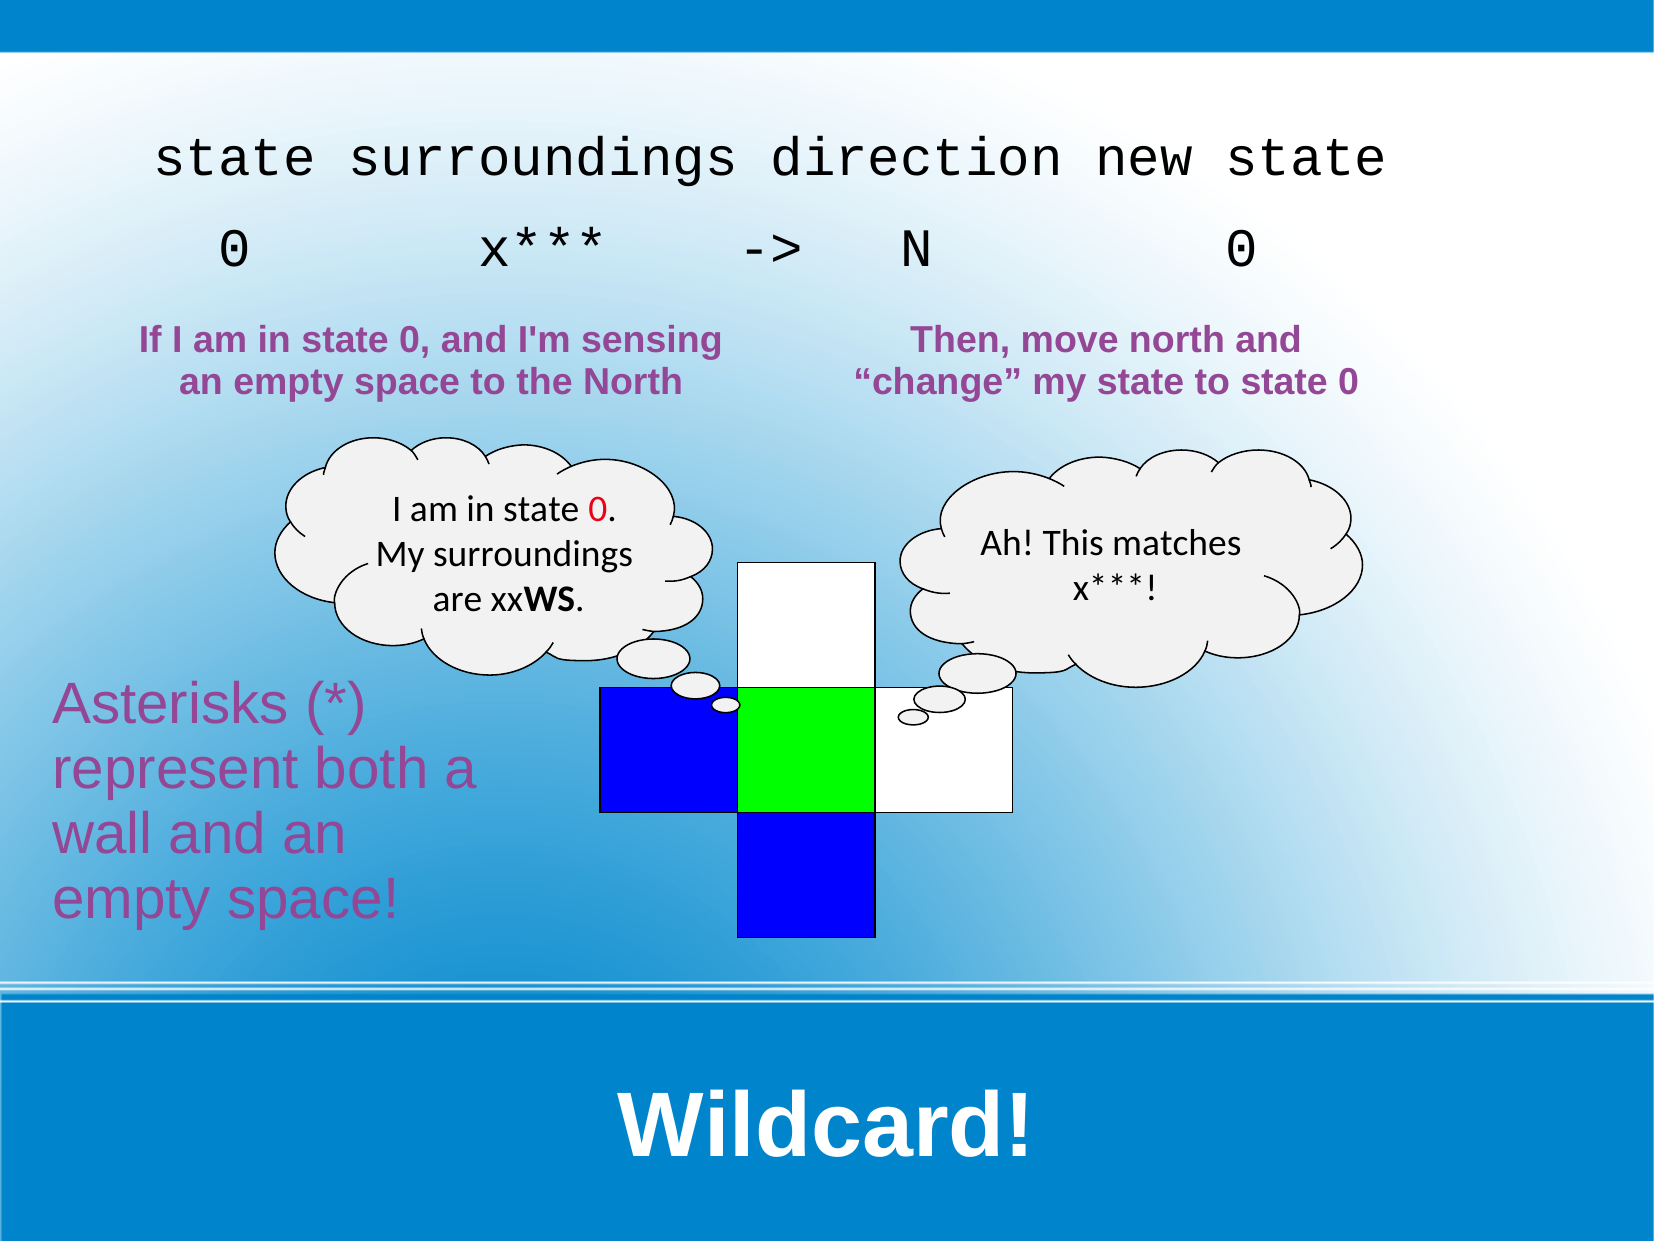

state surroundings direction new state
 0 x*** -> N 0
If I am in state 0, and I'm sensing an empty space to the North
Then, move north and “change” my state to state 0
I am in state 0.
My surroundings
are xxWS.
Ah! This matches
x***!
Asterisks (*) represent both a wall and an empty space!
# Wildcard!